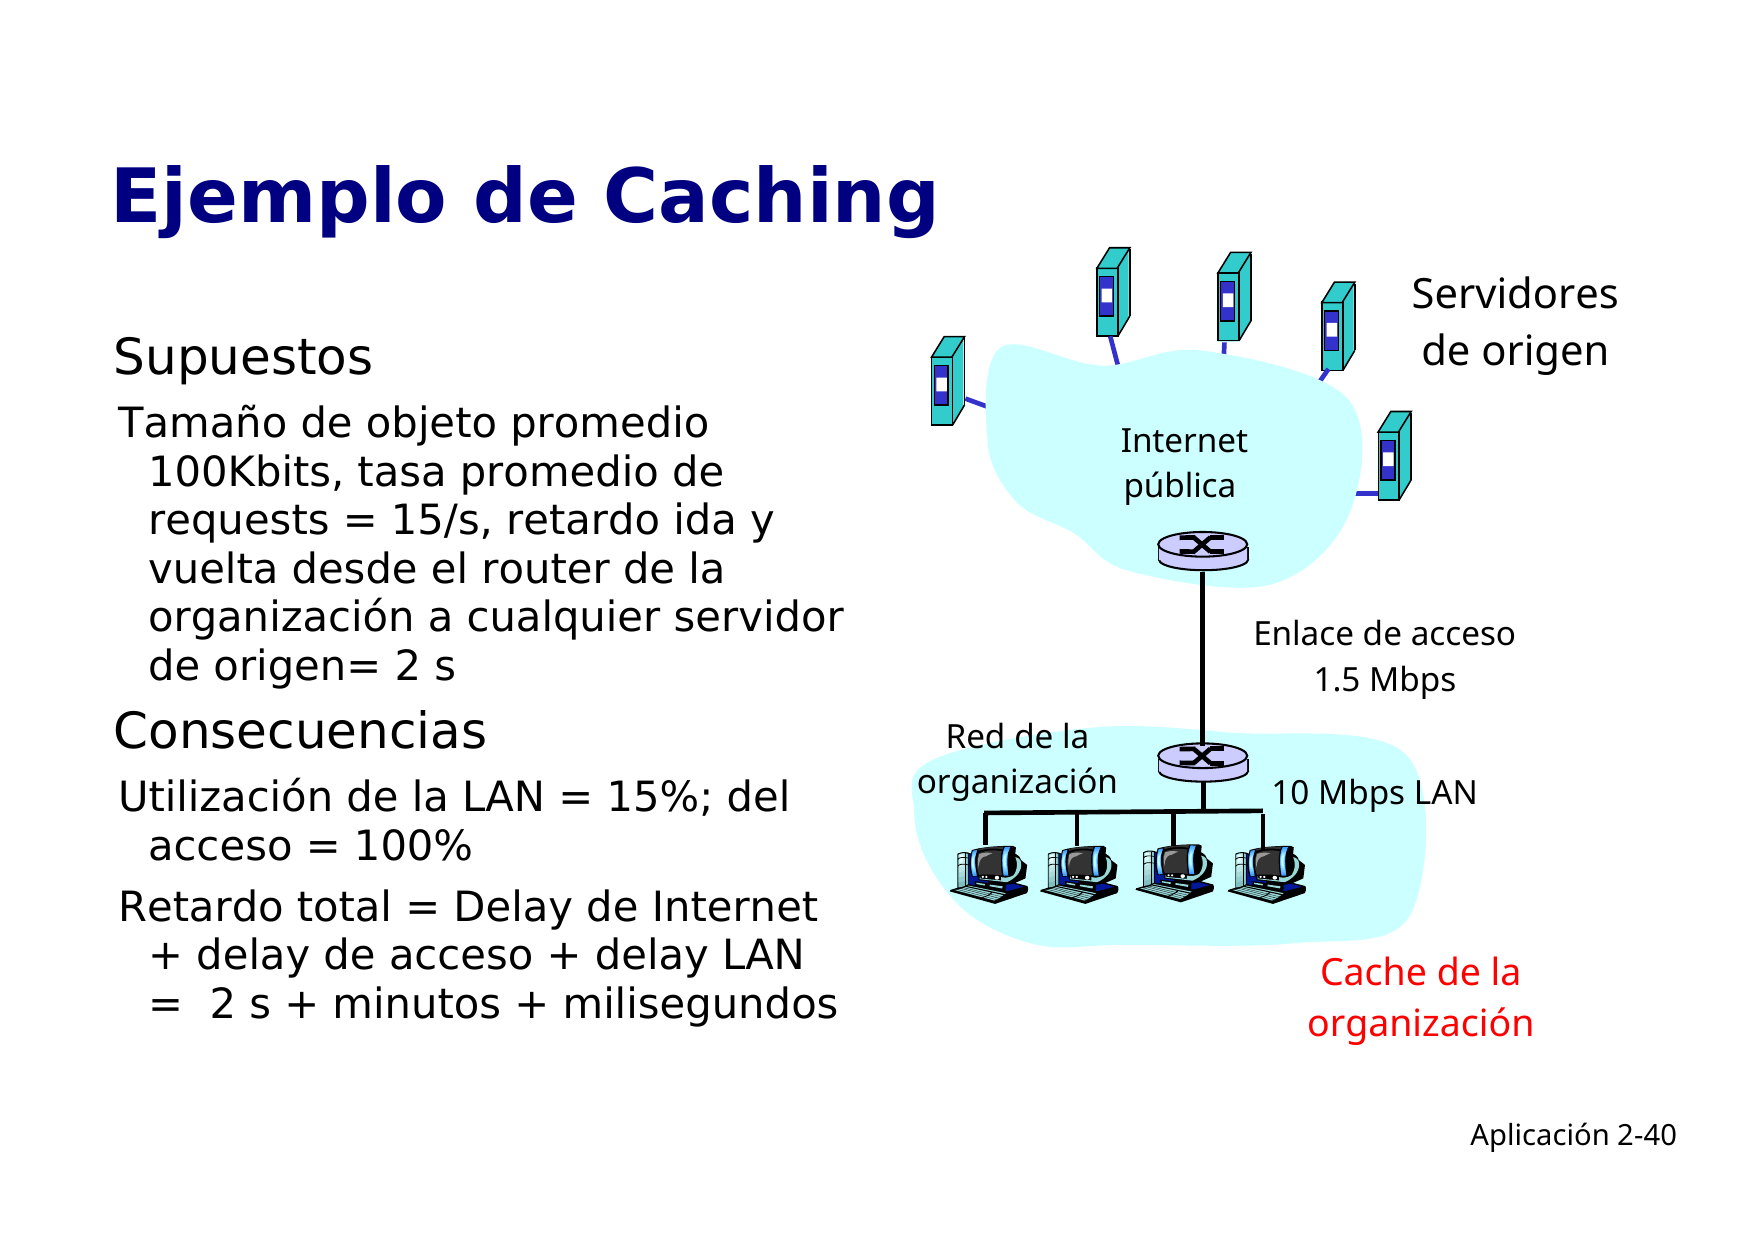

# Ejemplo de Caching
Servidores
de origen
Supuestos
Tamaño de objeto promedio 100Kbits, tasa promedio de requests = 15/s, retardo ida y vuelta desde el router de la organización a cualquier servidor de origen= 2 s
Consecuencias
Utilización de la LAN = 15%; del acceso = 100%
Retardo total = Delay de Internet + delay de acceso + delay LAN = 2 s + minutos + milisegundos
 Internet
pública
Enlace de acceso
1.5 Mbps
Red de la
organización
10 Mbps LAN
Cache de la
organización